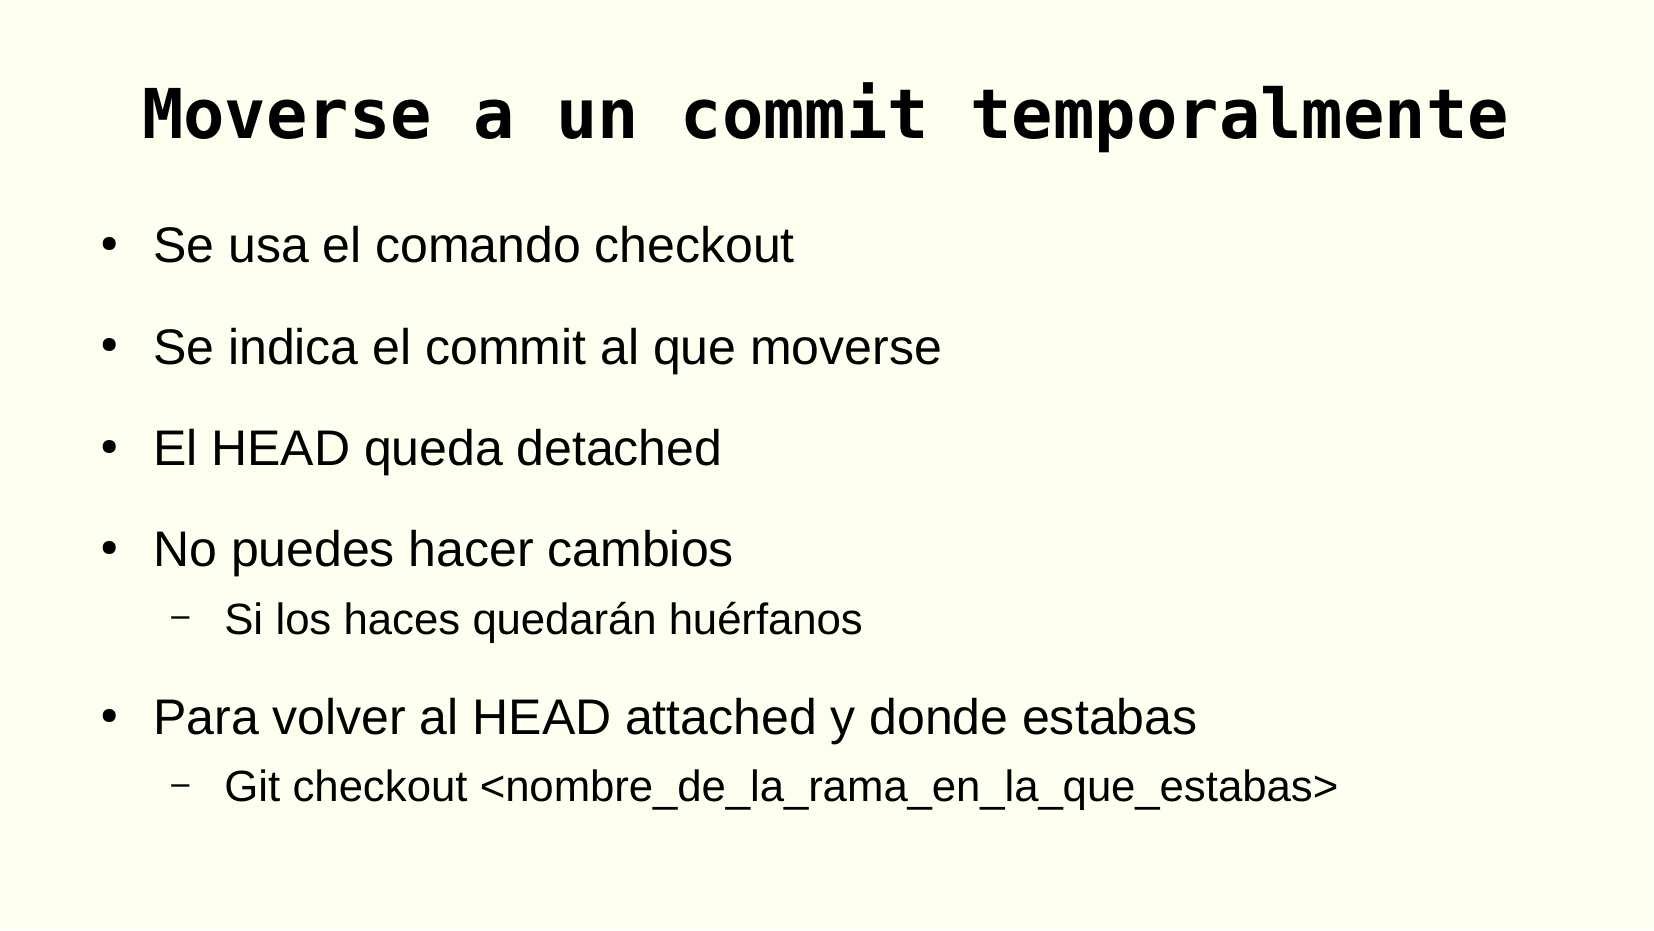

# Moverse a un commit temporalmente
Se usa el comando checkout
Se indica el commit al que moverse
El HEAD queda detached
No puedes hacer cambios
Si los haces quedarán huérfanos
Para volver al HEAD attached y donde estabas
Git checkout <nombre_de_la_rama_en_la_que_estabas>